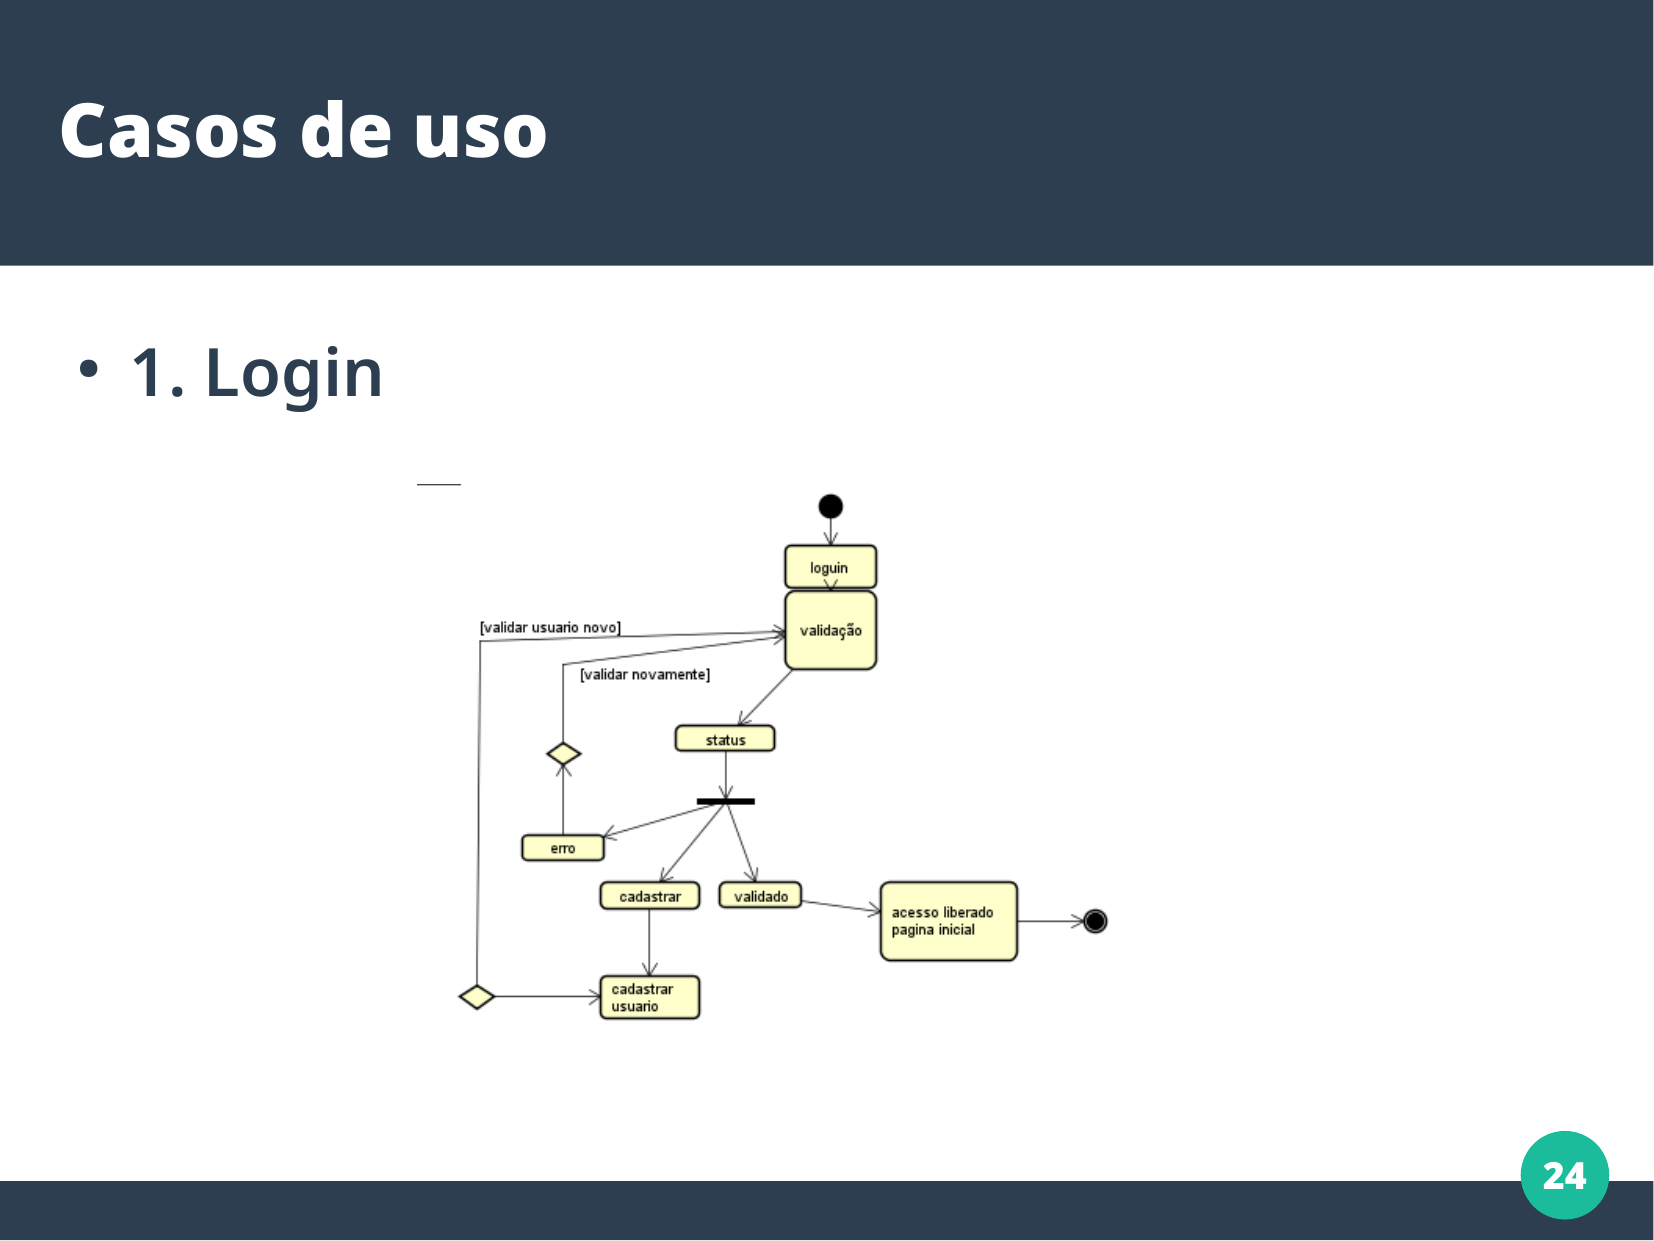

# Casos de uso
1. Login
24